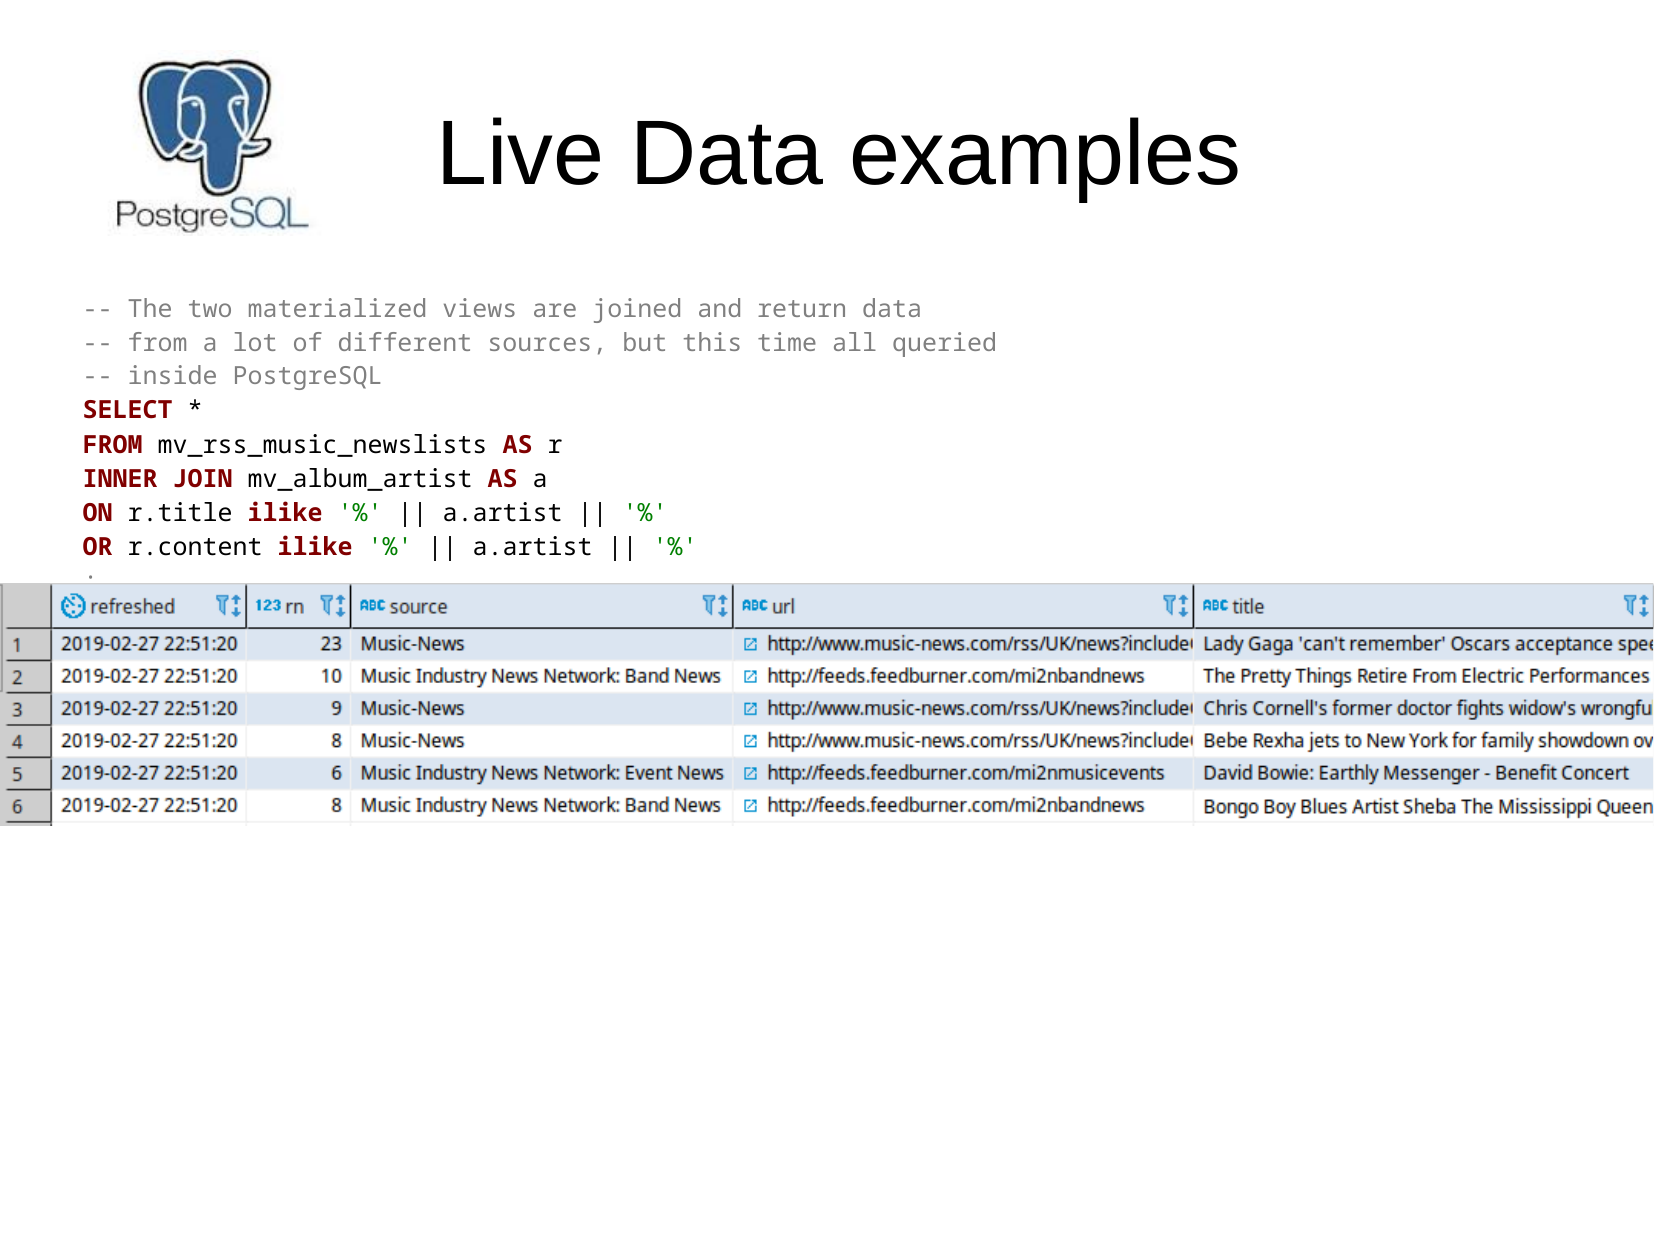

# Live Data examples
-- The two materialized views are joined and return data
-- from a lot of different sources, but this time all queried
-- inside PostgreSQL
SELECT *
FROM mv_rss_music_newslists AS r
INNER JOIN mv_album_artist AS a
ON r.title ilike '%' || a.artist || '%'
OR r.content ilike '%' || a.artist || '%'
;